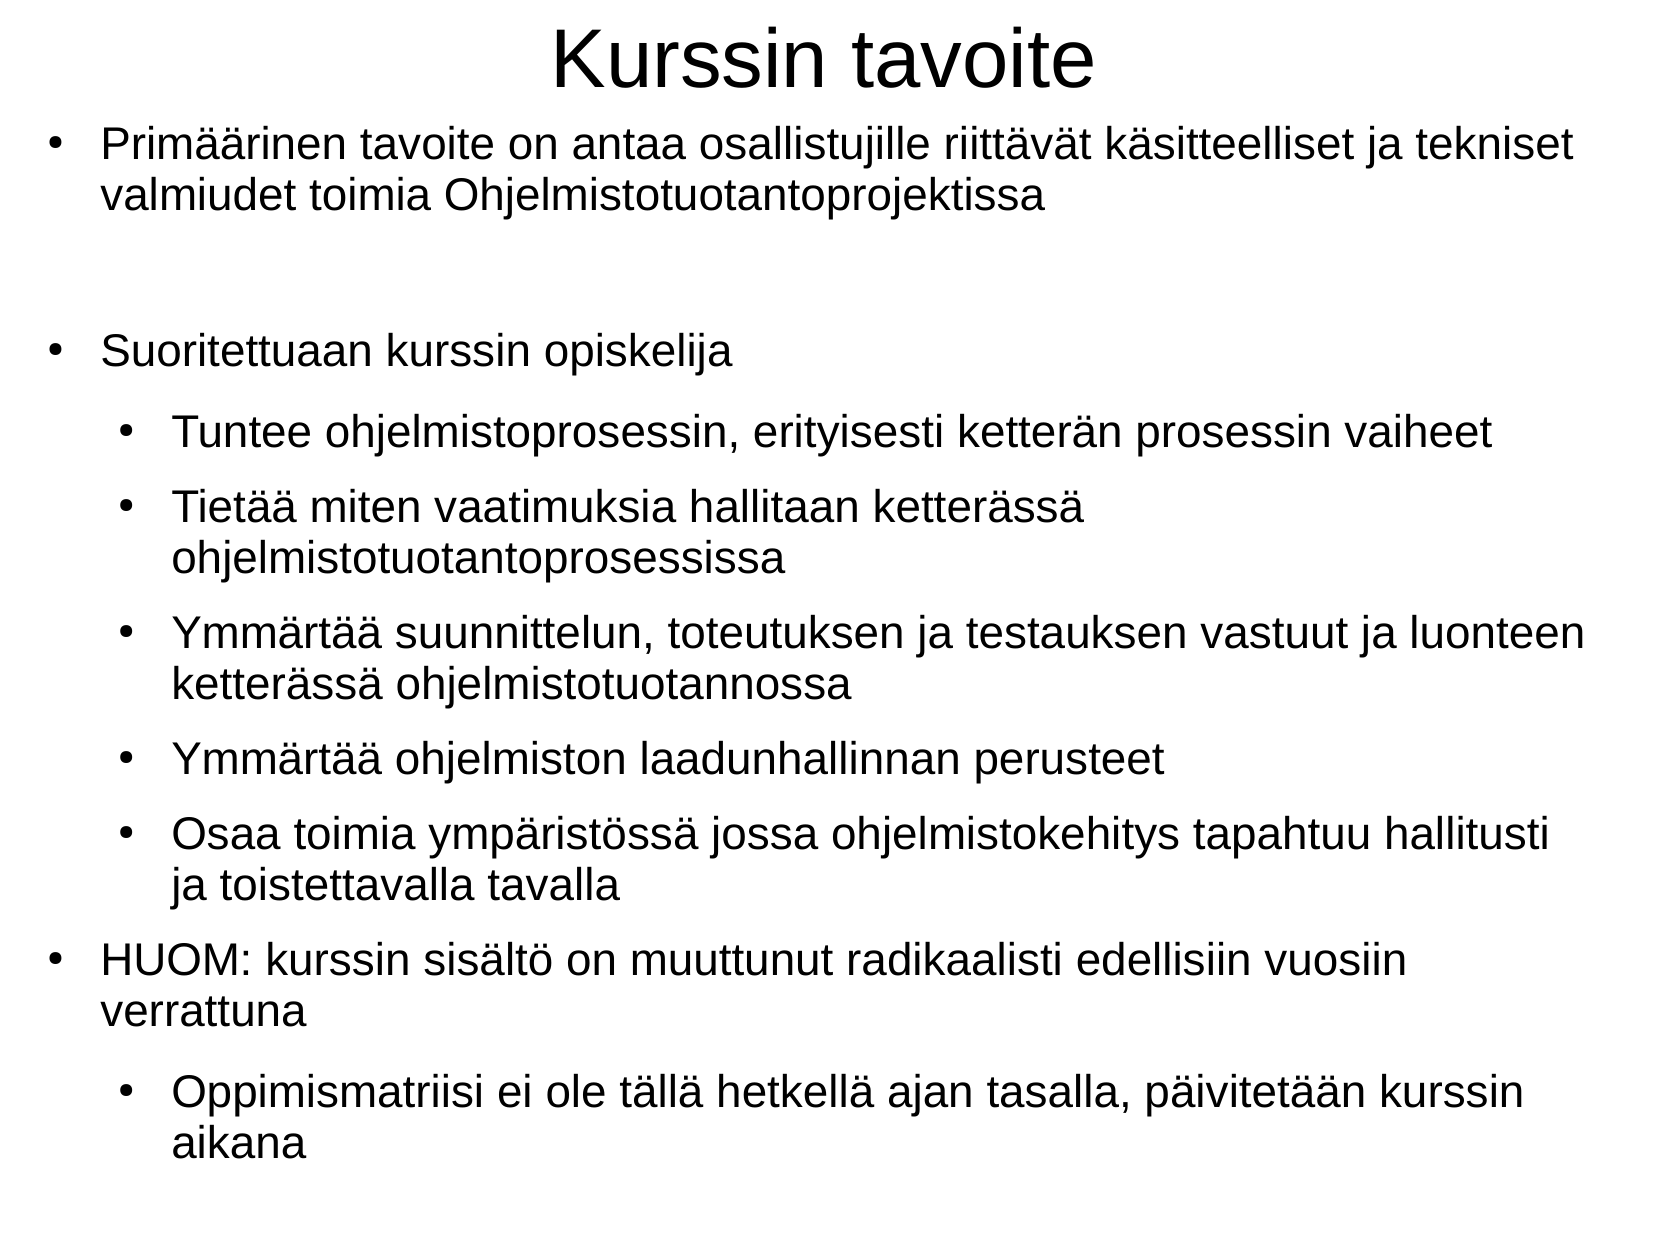

# Kurssin tavoite
Primäärinen tavoite on antaa osallistujille riittävät käsitteelliset ja tekniset valmiudet toimia Ohjelmistotuotantoprojektissa
Suoritettuaan kurssin opiskelija
Tuntee ohjelmistoprosessin, erityisesti ketterän prosessin vaiheet
Tietää miten vaatimuksia hallitaan ketterässä ohjelmistotuotantoprosessissa
Ymmärtää suunnittelun, toteutuksen ja testauksen vastuut ja luonteen ketterässä ohjelmistotuotannossa
Ymmärtää ohjelmiston laadunhallinnan perusteet
Osaa toimia ympäristössä jossa ohjelmistokehitys tapahtuu hallitusti ja toistettavalla tavalla
HUOM: kurssin sisältö on muuttunut radikaalisti edellisiin vuosiin verrattuna
Oppimismatriisi ei ole tällä hetkellä ajan tasalla, päivitetään kurssin aikana